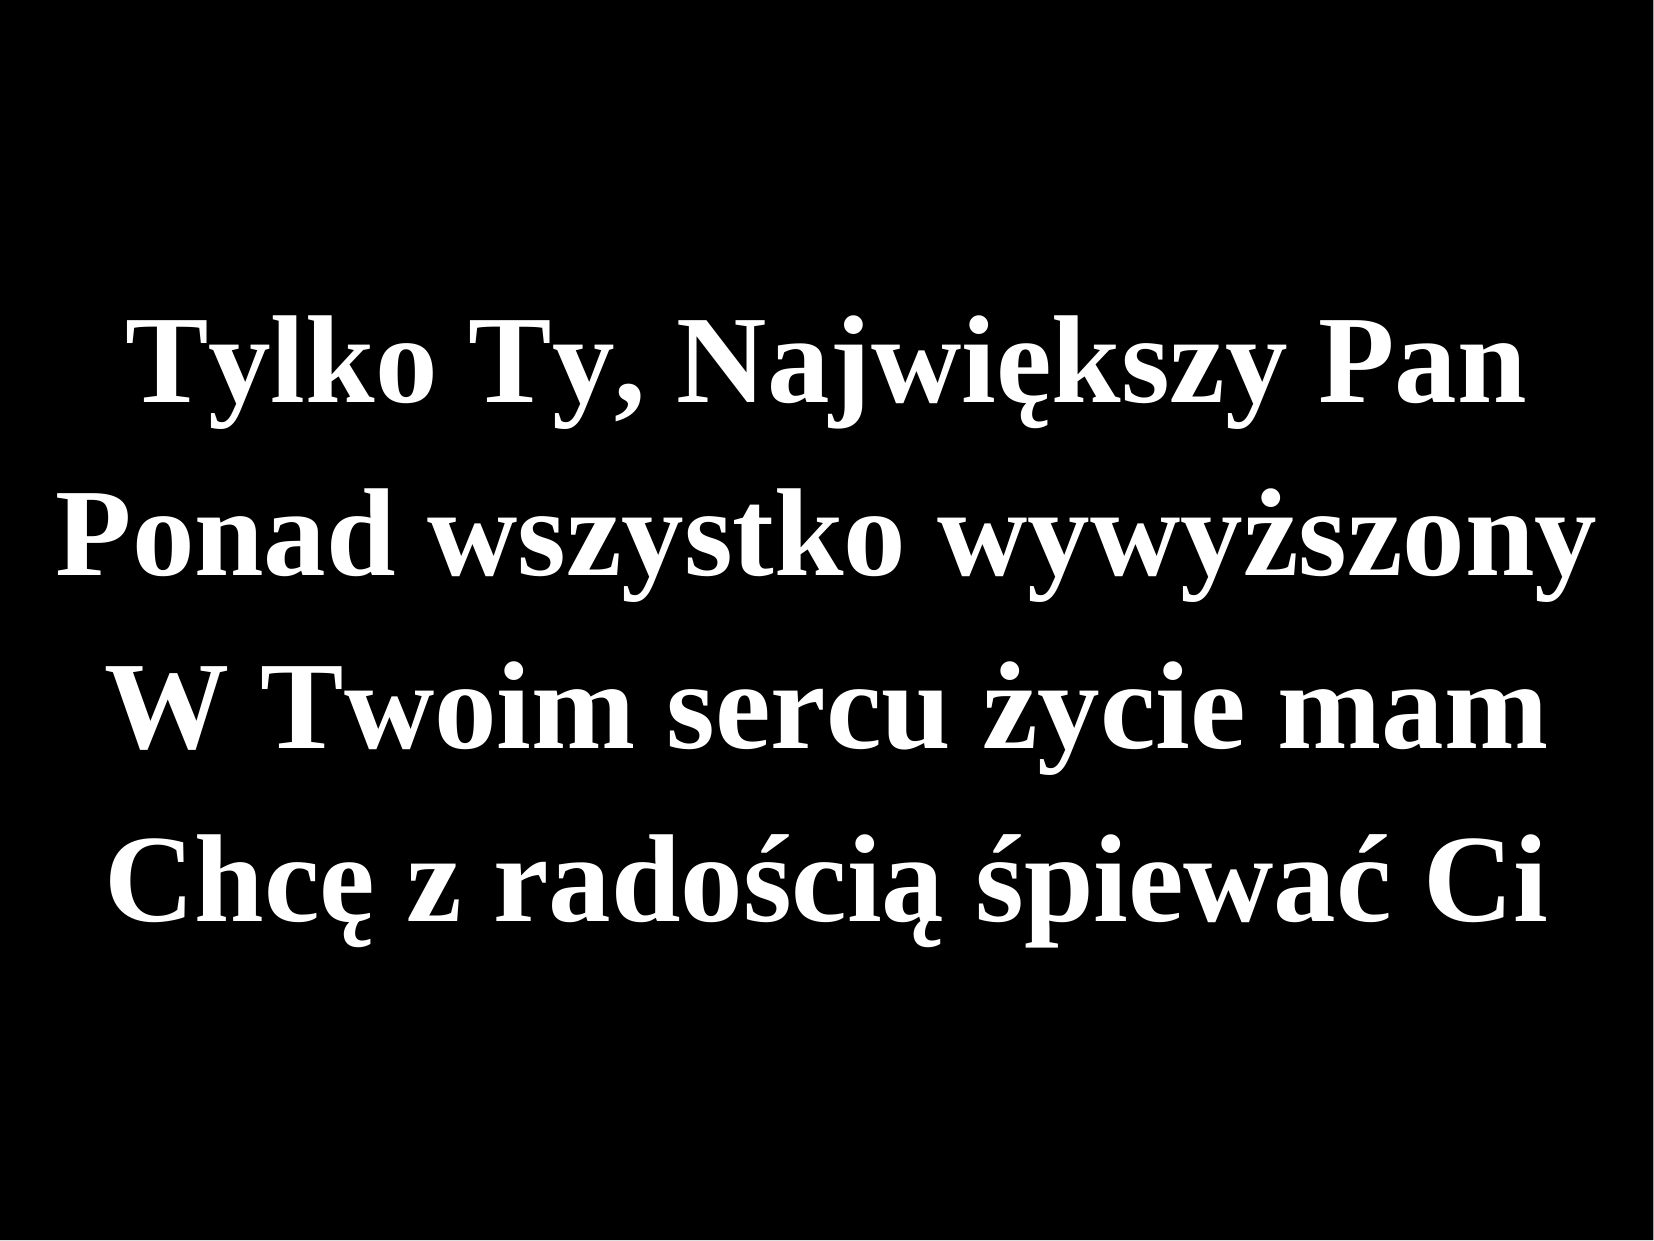

# Tylko Ty, Największy Pan ppp Ponad wszystko wywyższony ppp W Twoim sercu życie mam ppp Chcę z radością śpiewać Ci